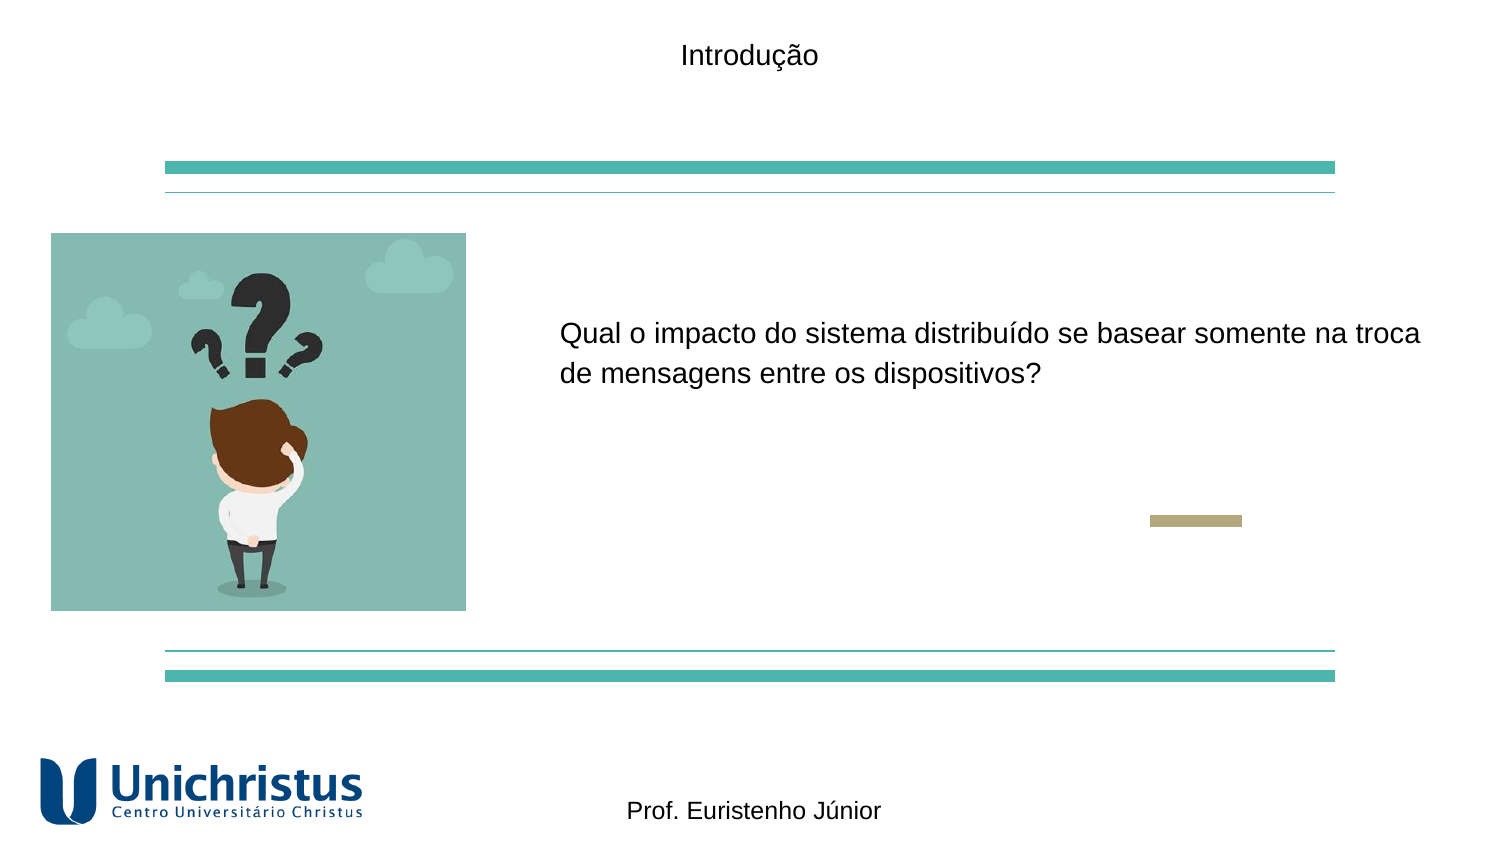

# Introdução
Qual o impacto do sistema distribuído se basear somente na troca de mensagens entre os dispositivos?